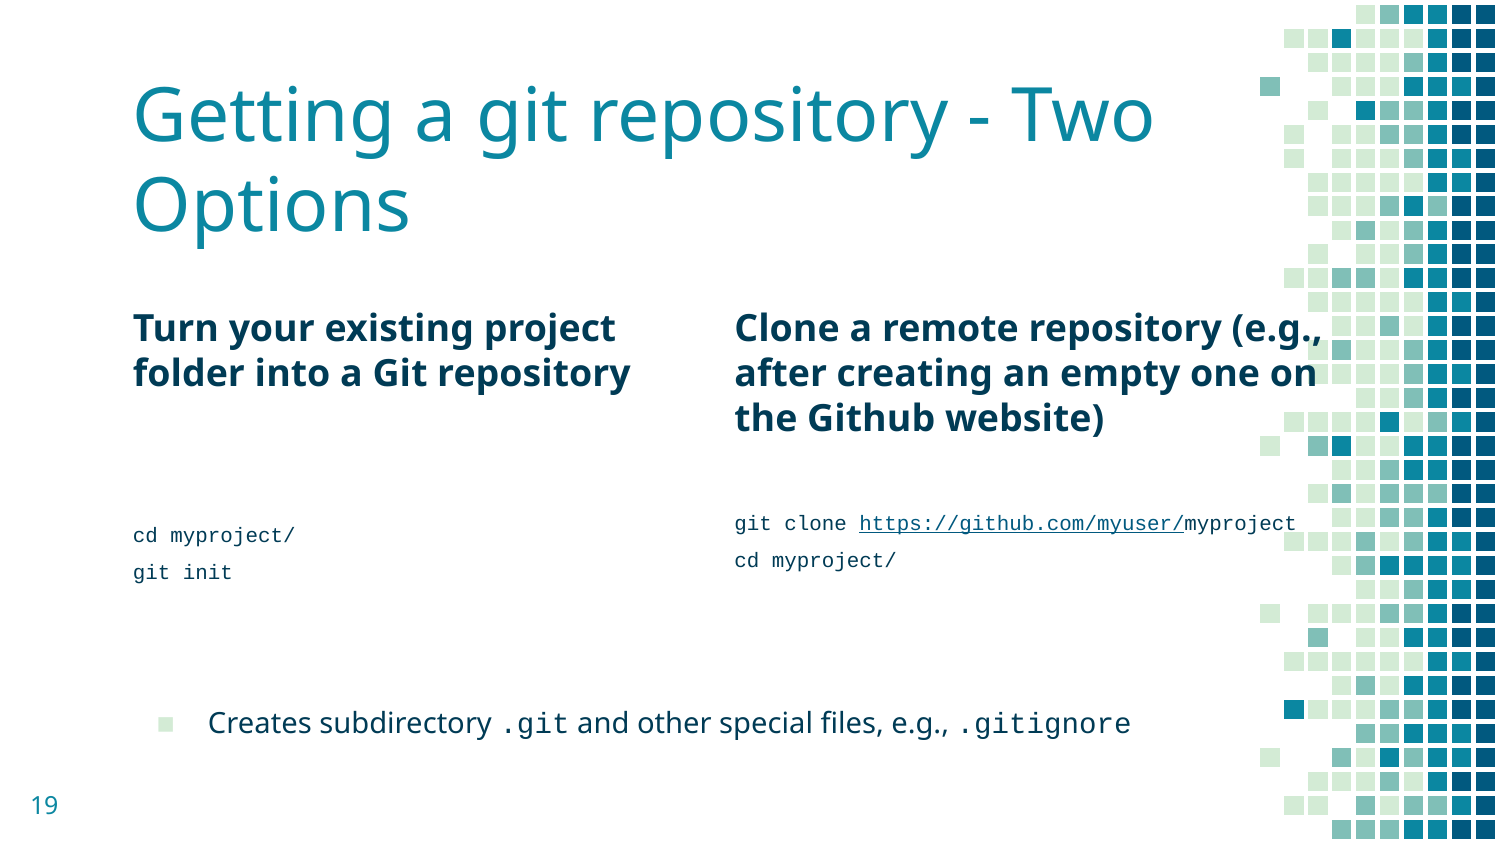

Getting a git repository - Two Options
# Turn your existing project folder into a Git repository
cd myproject/
git init
Clone a remote repository (e.g., after creating an empty one on the Github website)
git clone https://github.com/myuser/myproject
cd myproject/
Creates subdirectory .git and other special files, e.g., .gitignore